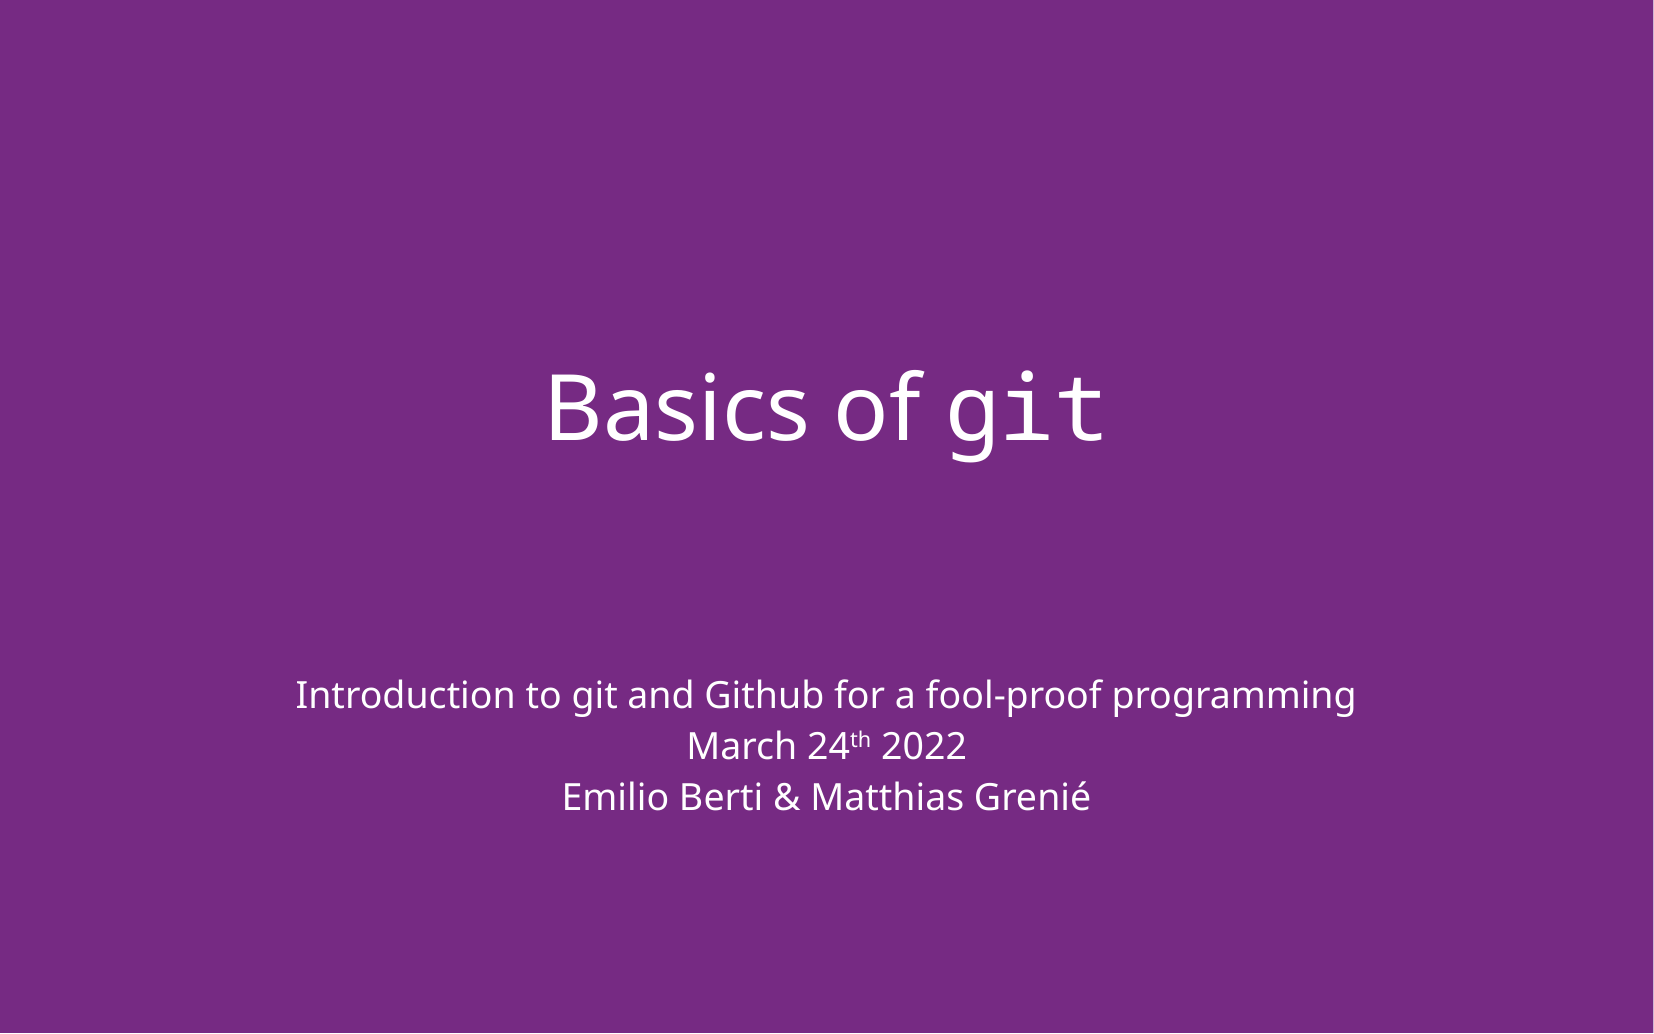

# Basics of git
Introduction to git and Github for a fool-proof programming
March 24th 2022
Emilio Berti & Matthias Grenié